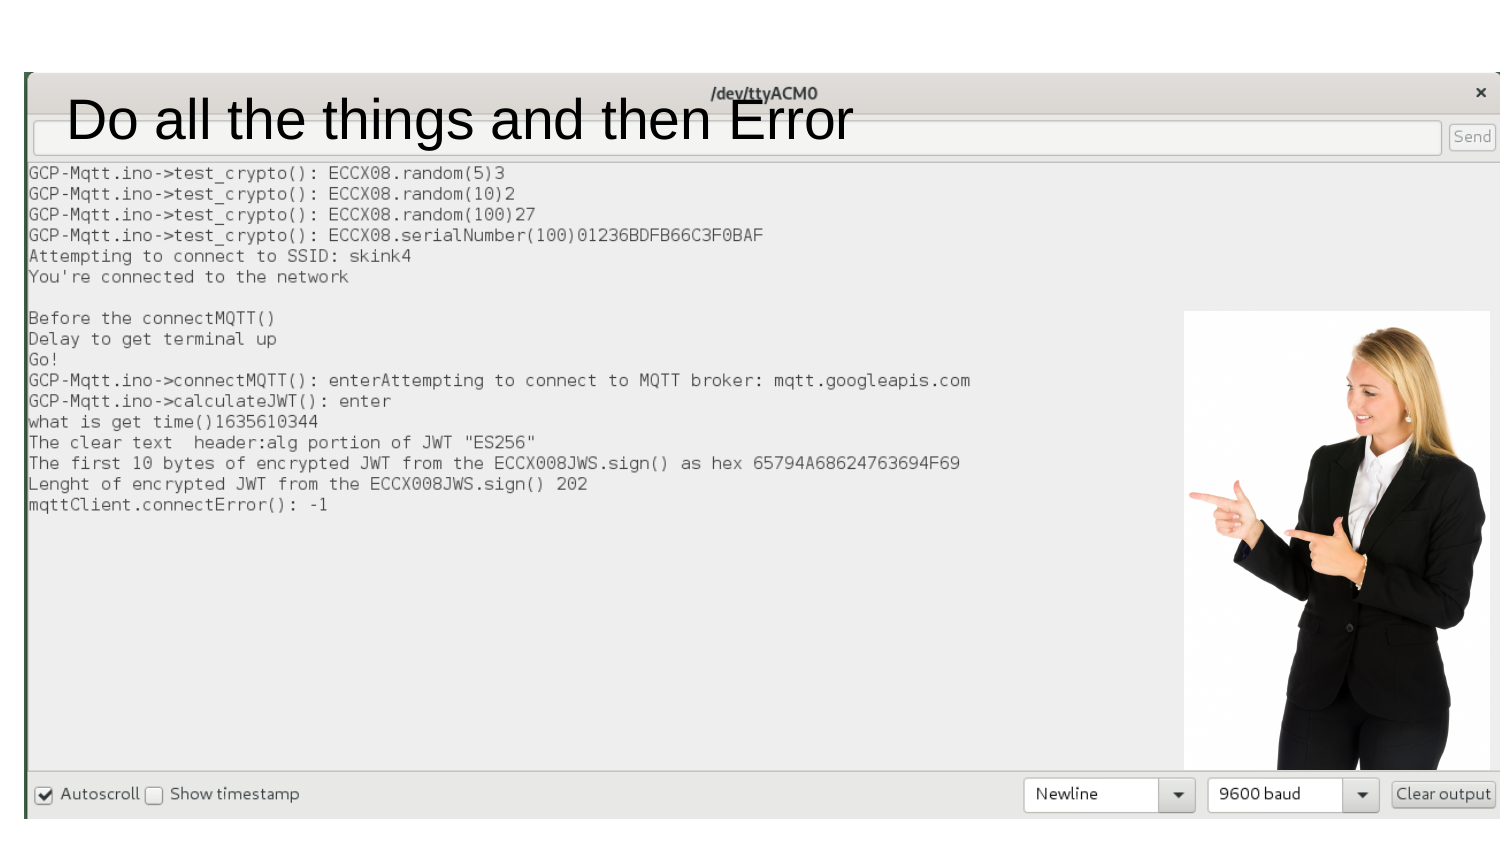

# Do all the things and then Error